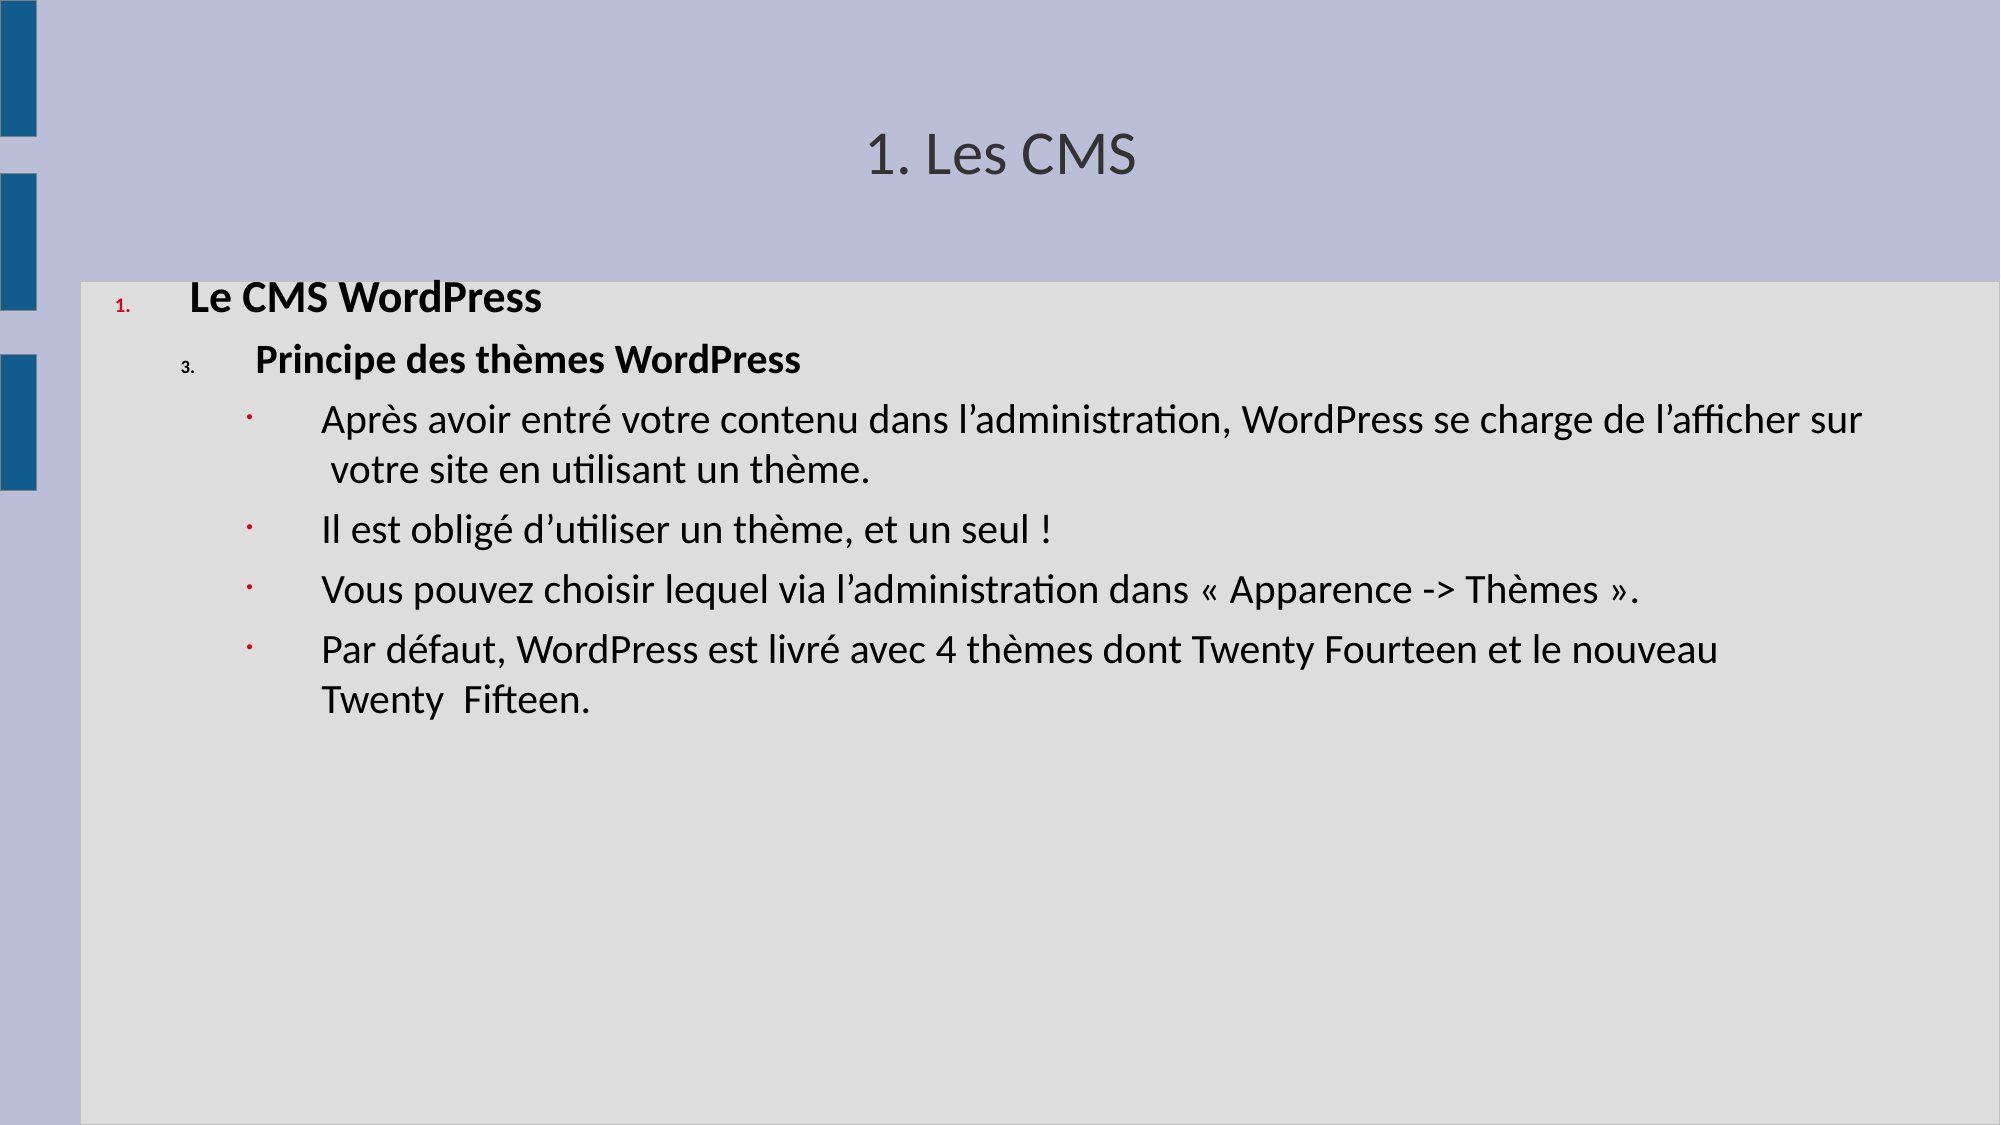

# 1. Les CMS
Le CMS WordPress
Principe des thèmes WordPress
Après avoir entré votre contenu dans l’administration, WordPress se charge de l’afficher sur votre site en utilisant un thème.
Il est obligé d’utiliser un thème, et un seul !
Vous pouvez choisir lequel via l’administration dans « Apparence -> Thèmes ».
Par défaut, WordPress est livré avec 4 thèmes dont Twenty Fourteen et le nouveau Twenty Fifteen.